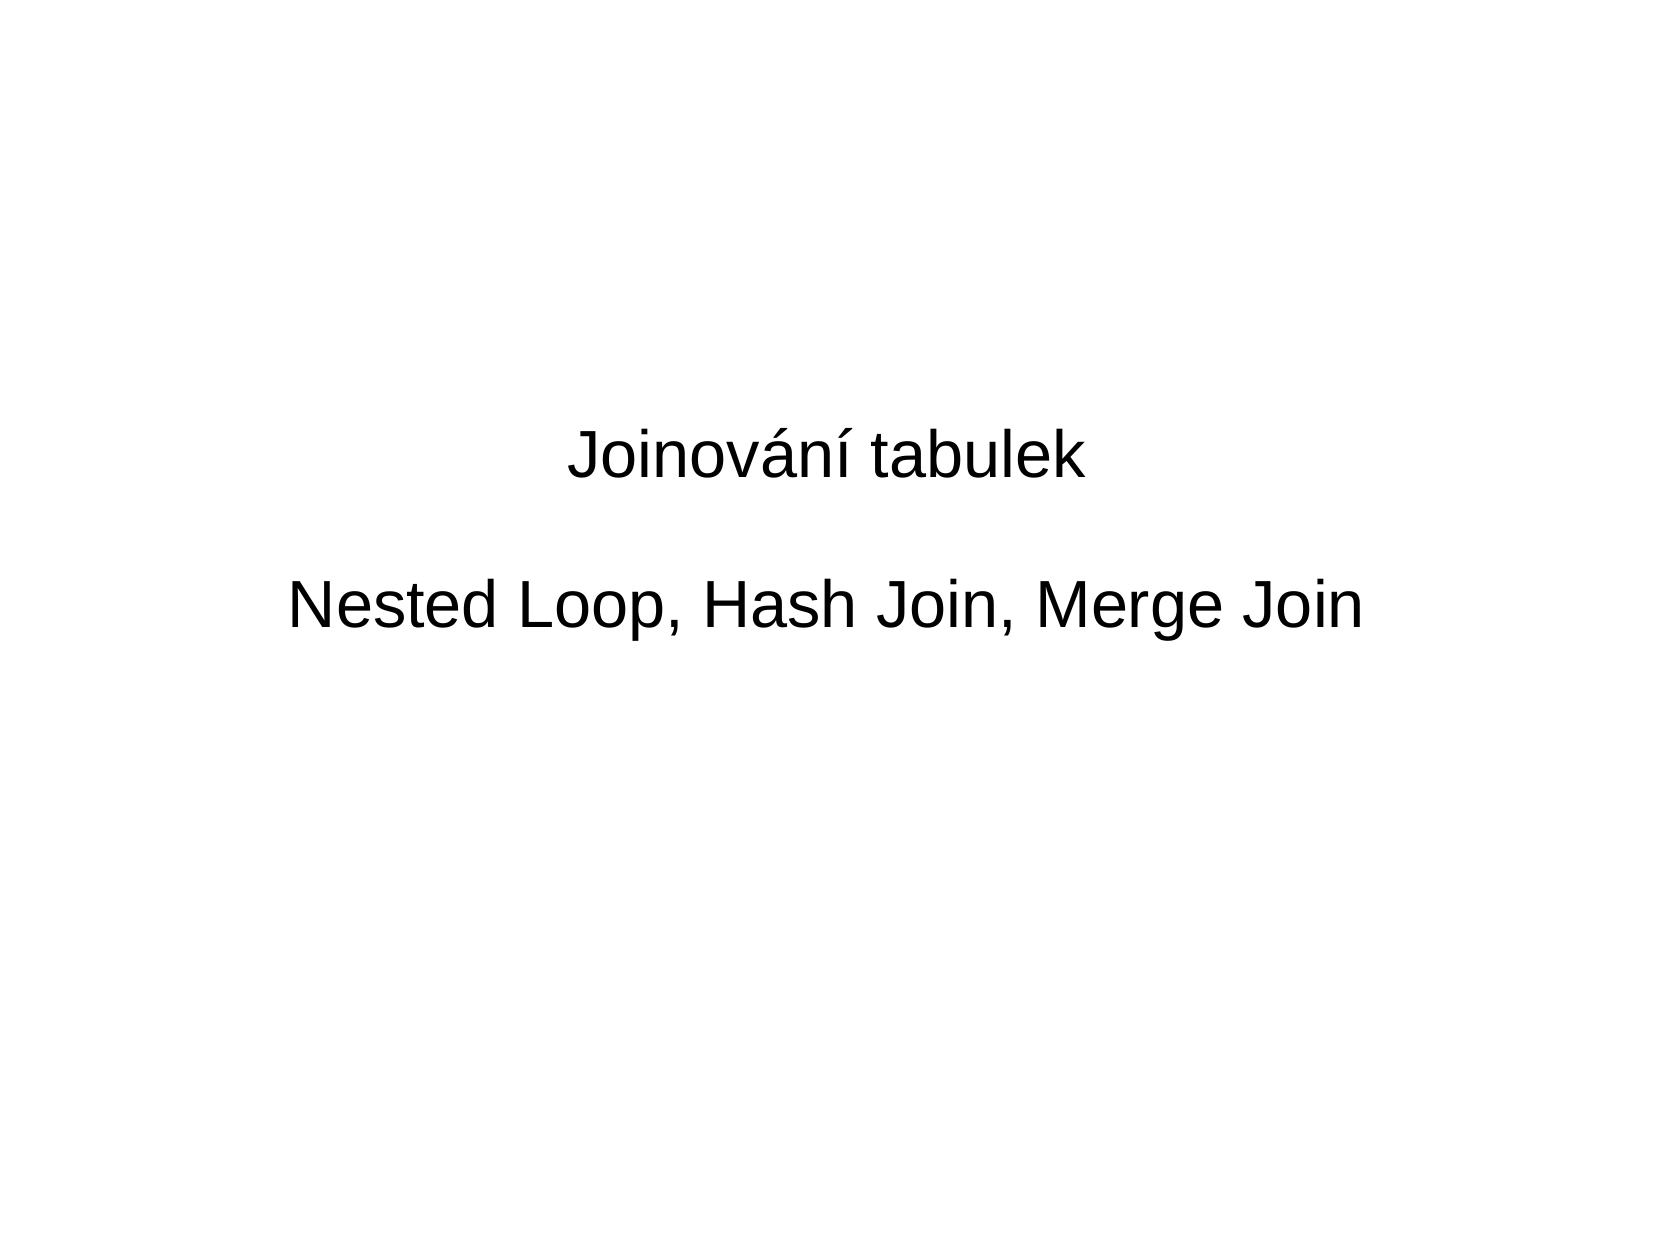

# Joinování tabulek
Nested Loop, Hash Join, Merge Join